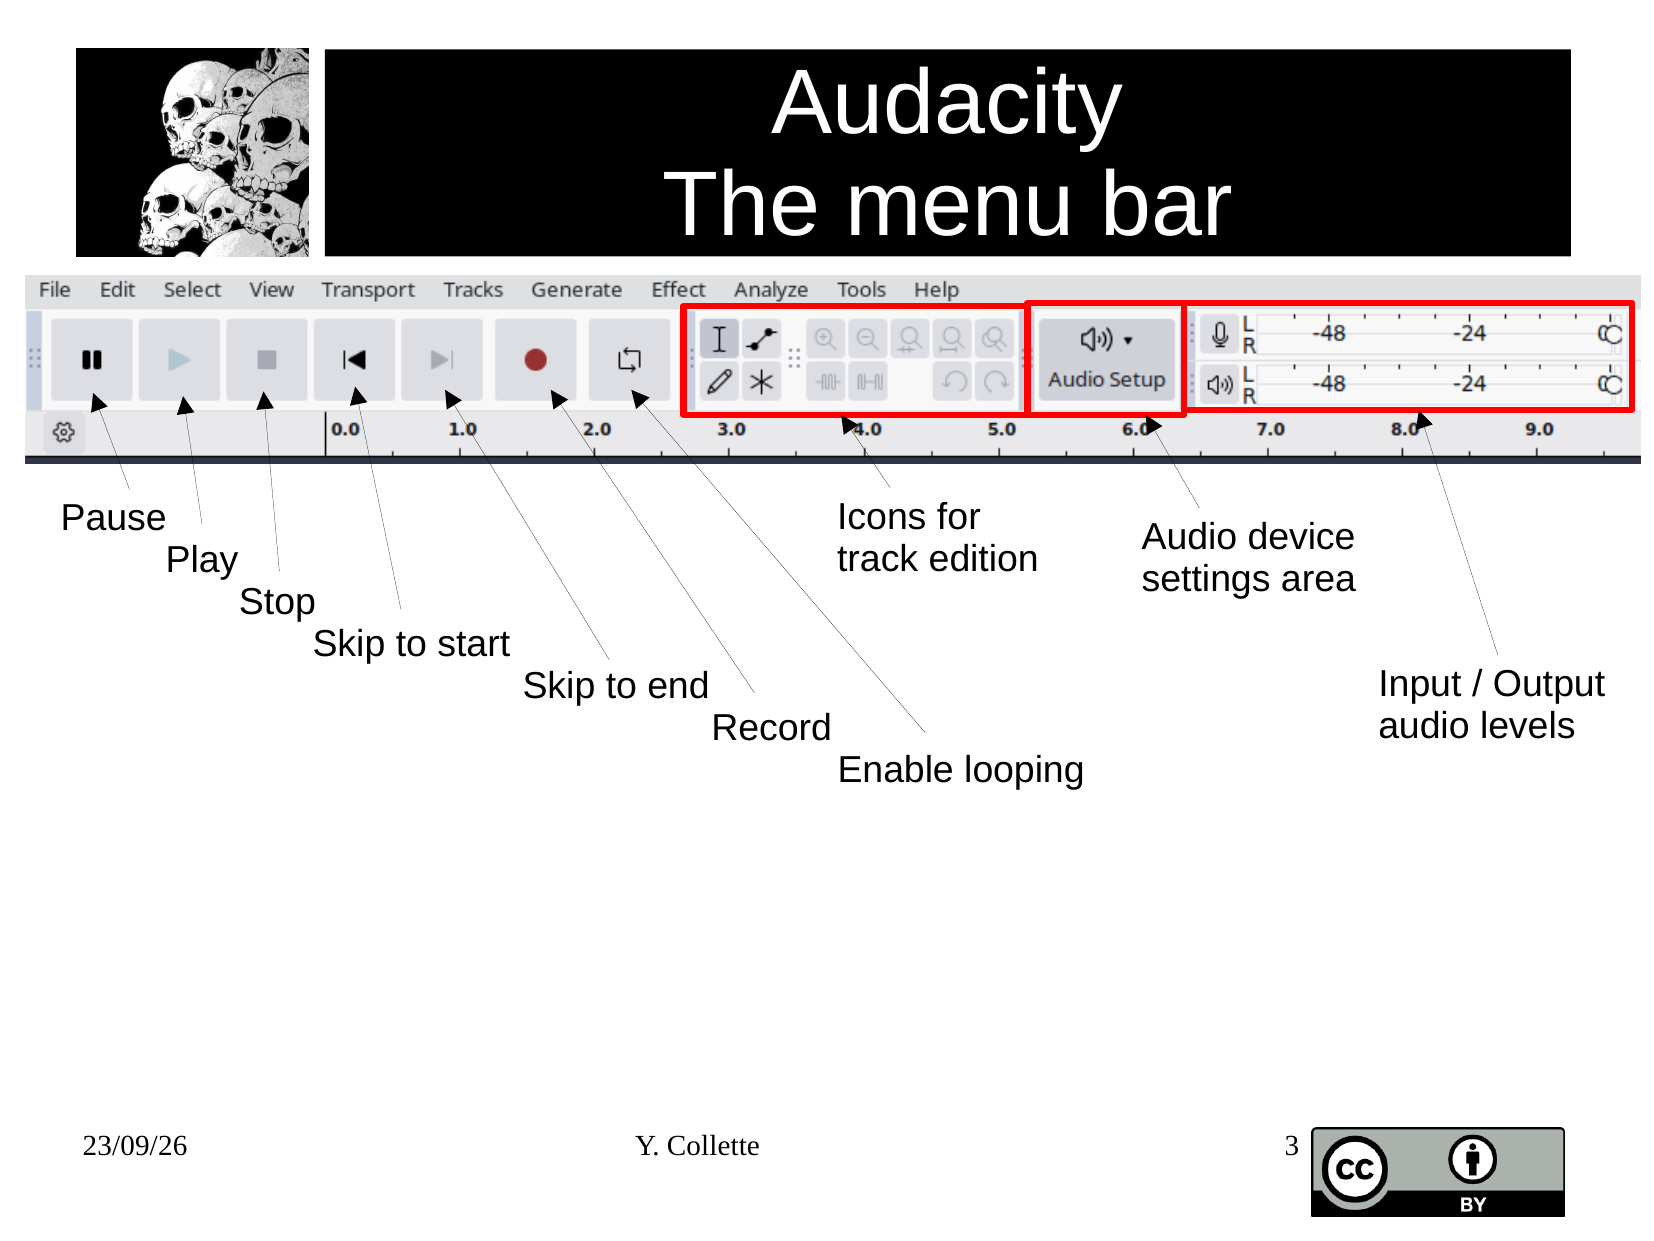

# Audacity The menu bar
Icons for track edition
Pause
 Play
 Stop
 Skip to start
 Skip to end
 Record
 Enable looping
Audio device settings area
Input / Output audio levels
Y. Collette
3